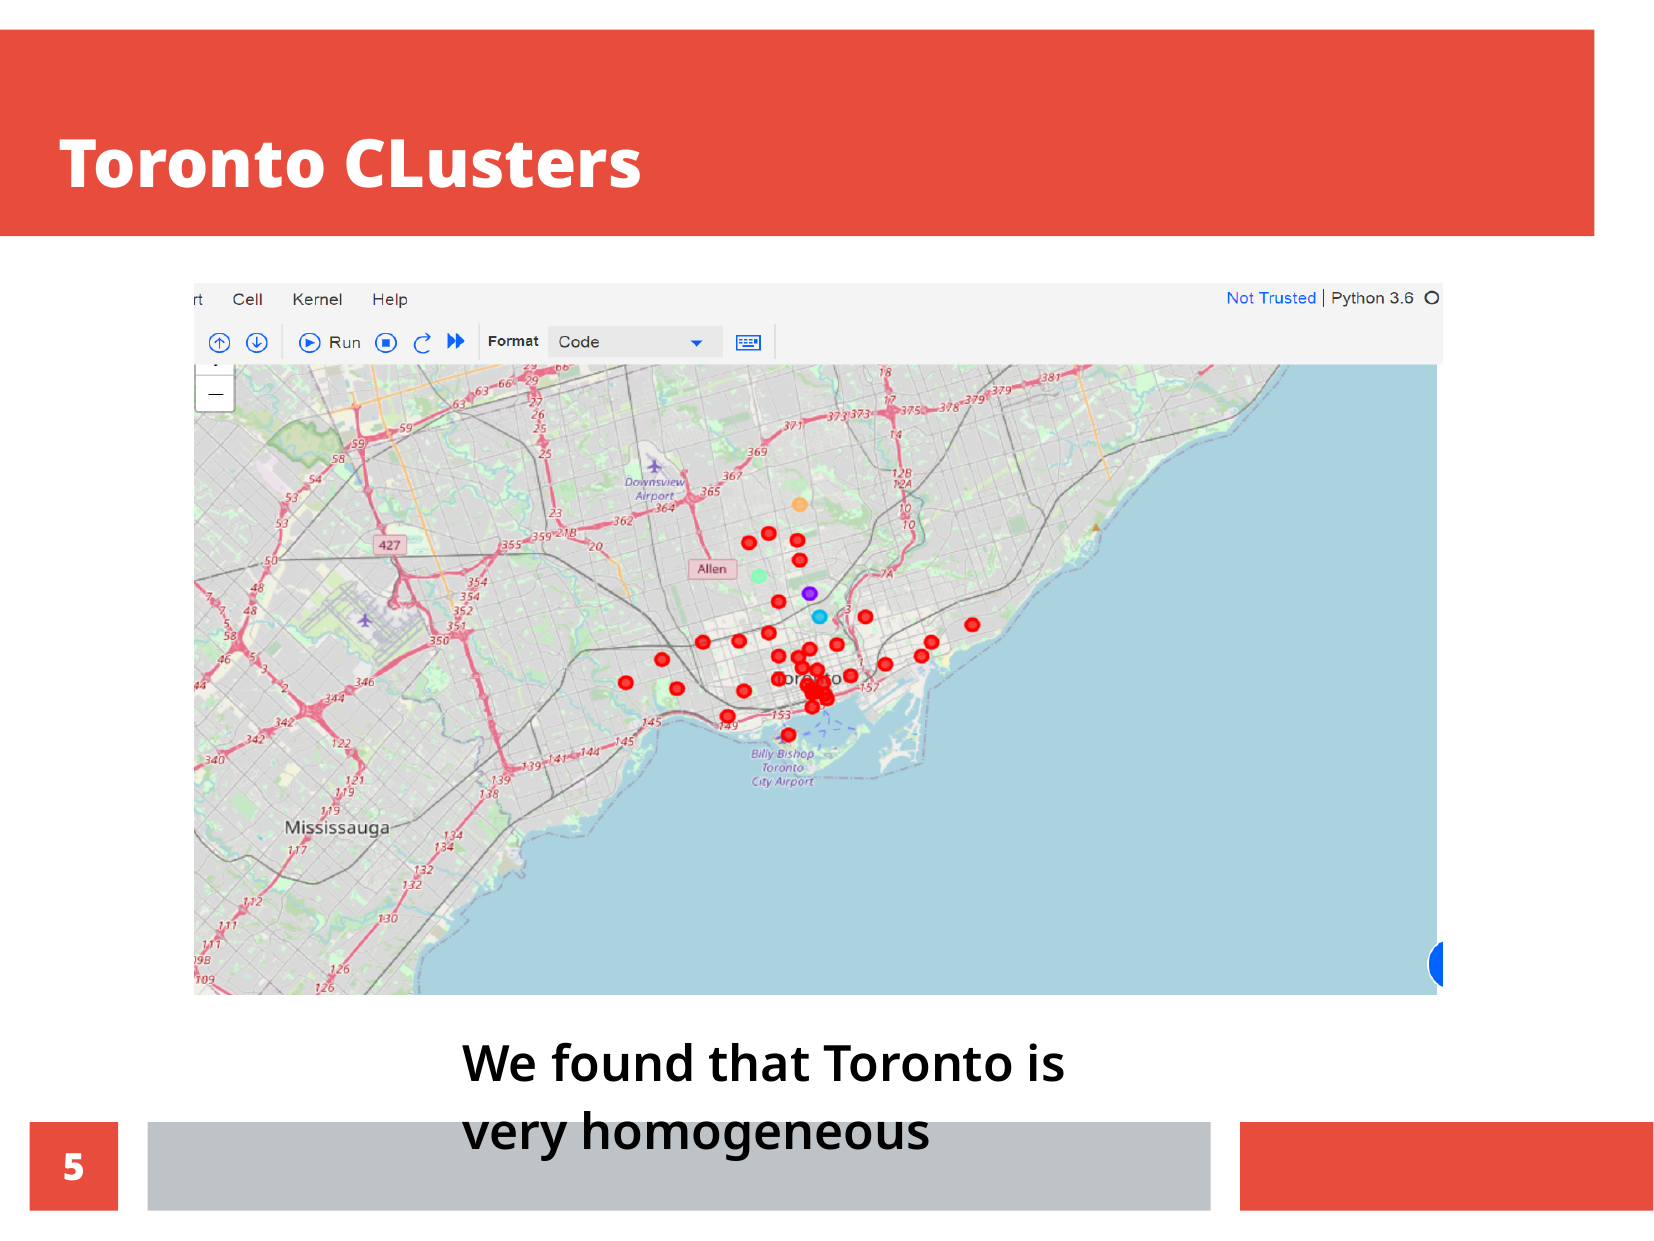

# Toronto CLusters
We found that Toronto is very homogeneous
5